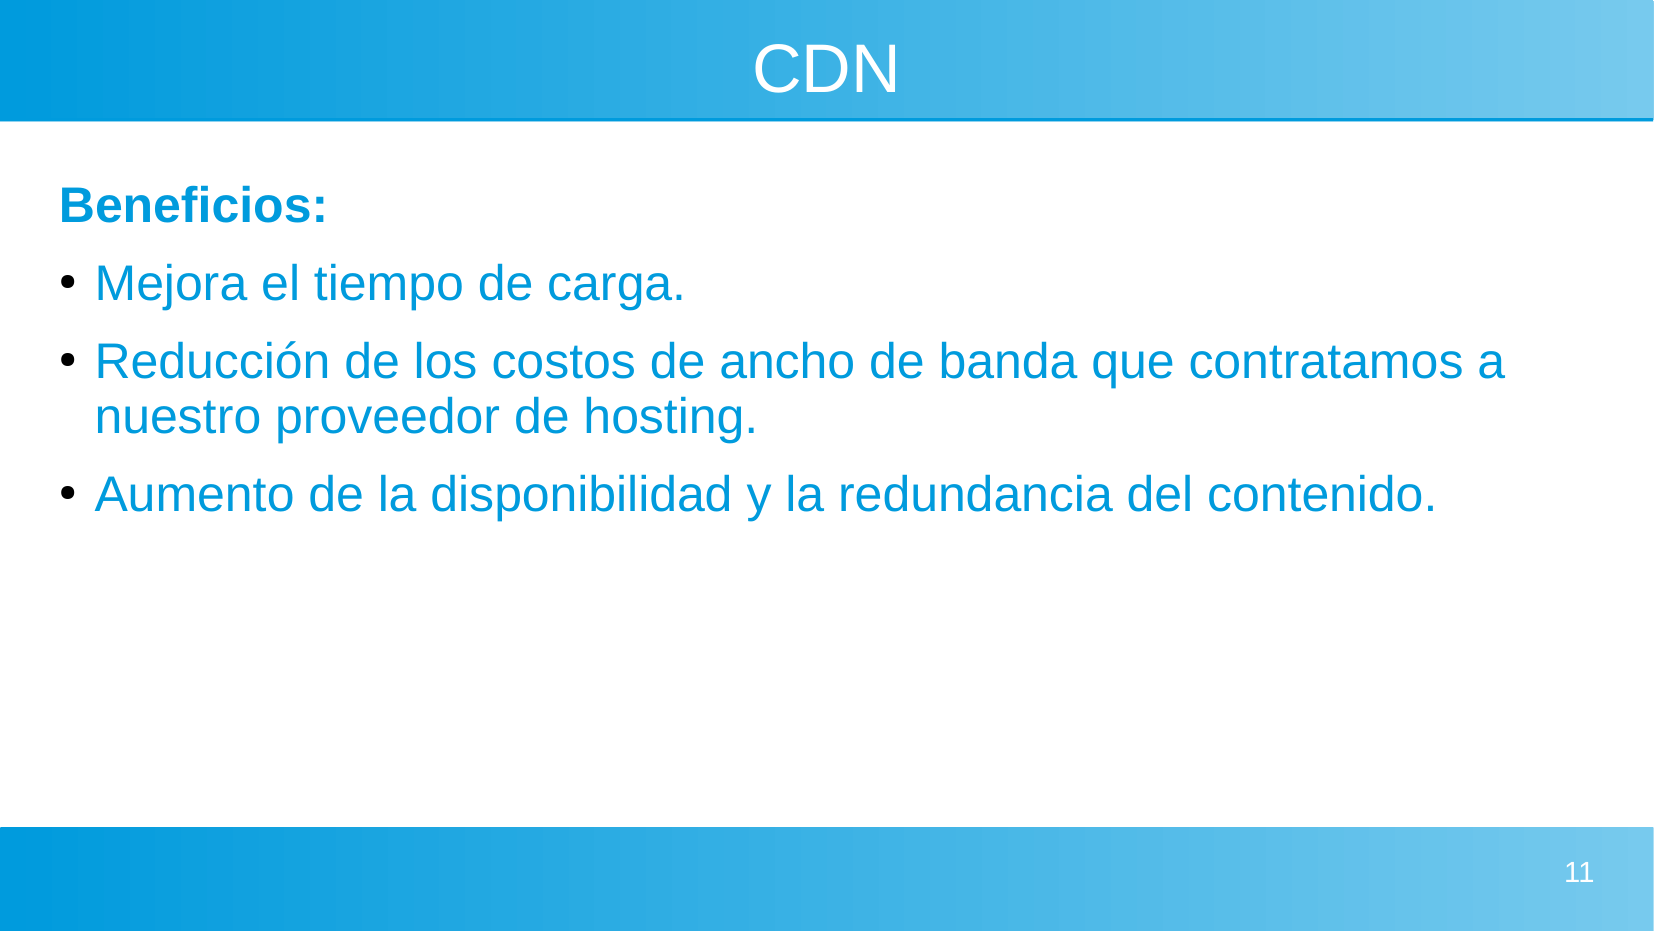

# CDN
Beneficios:
Mejora el tiempo de carga.
Reducción de los costos de ancho de banda que contratamos a nuestro proveedor de hosting.
Aumento de la disponibilidad y la redundancia del contenido.
11